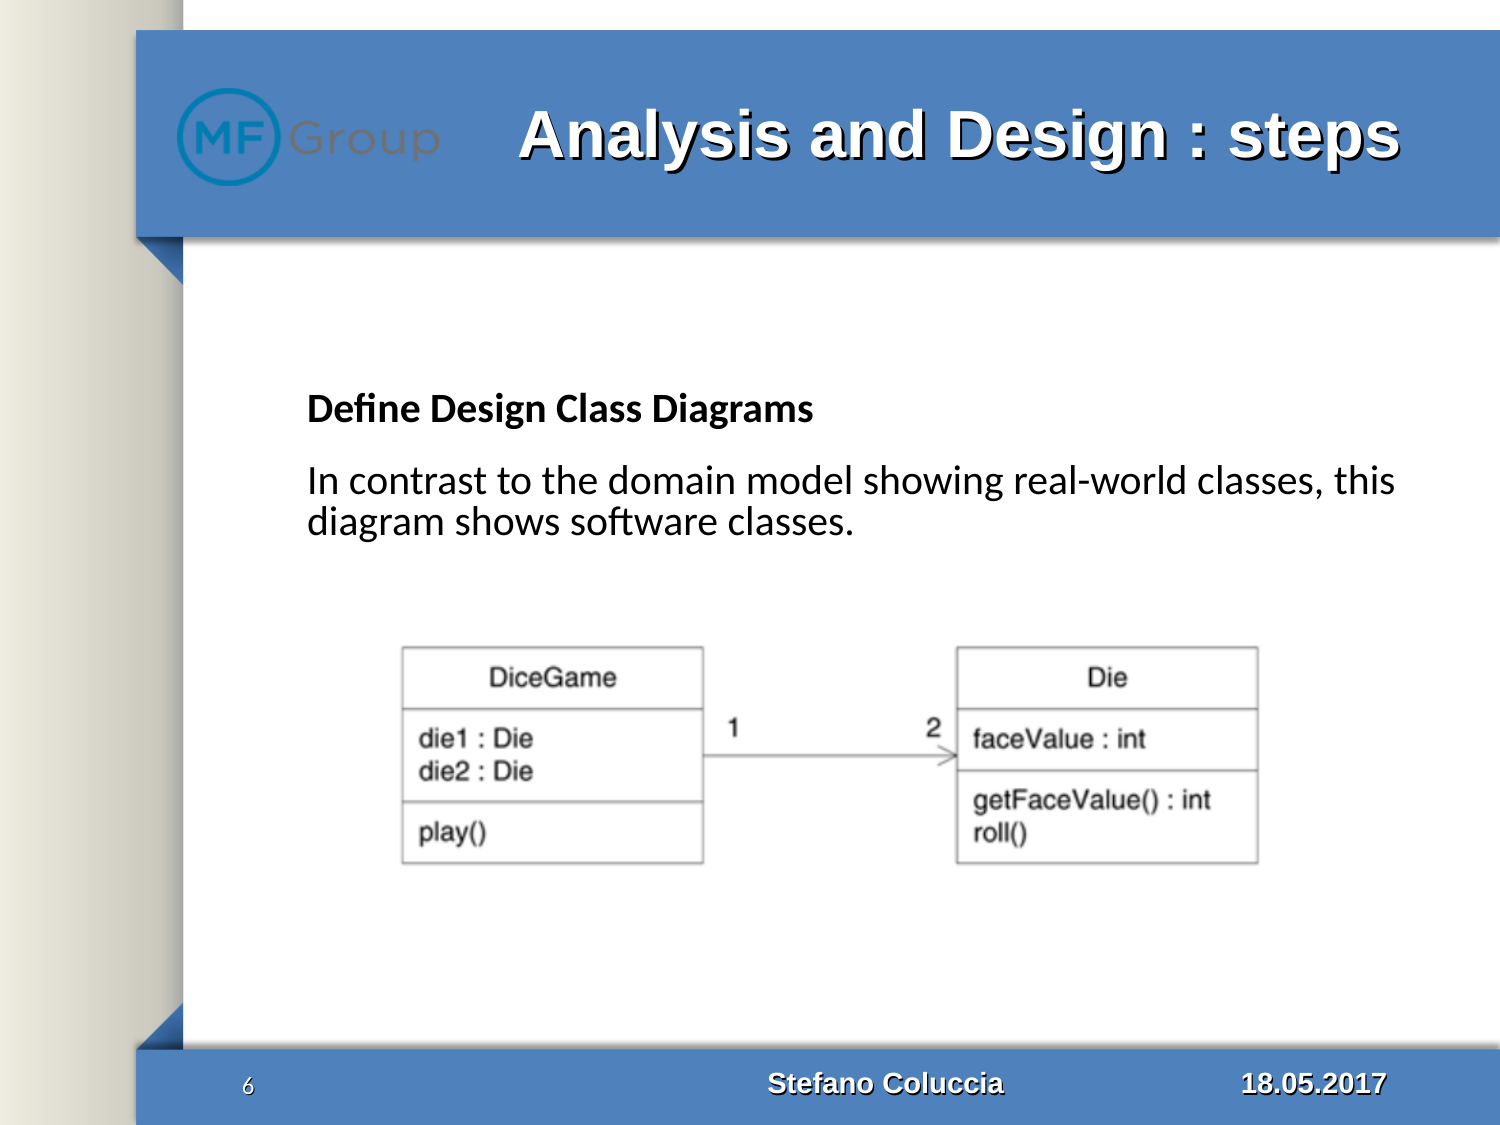

# Analysis and Design : steps
Define Design Class Diagrams
In contrast to the domain model showing real-world classes, this diagram shows software classes.
6
Stefano Coluccia
18.05.2017